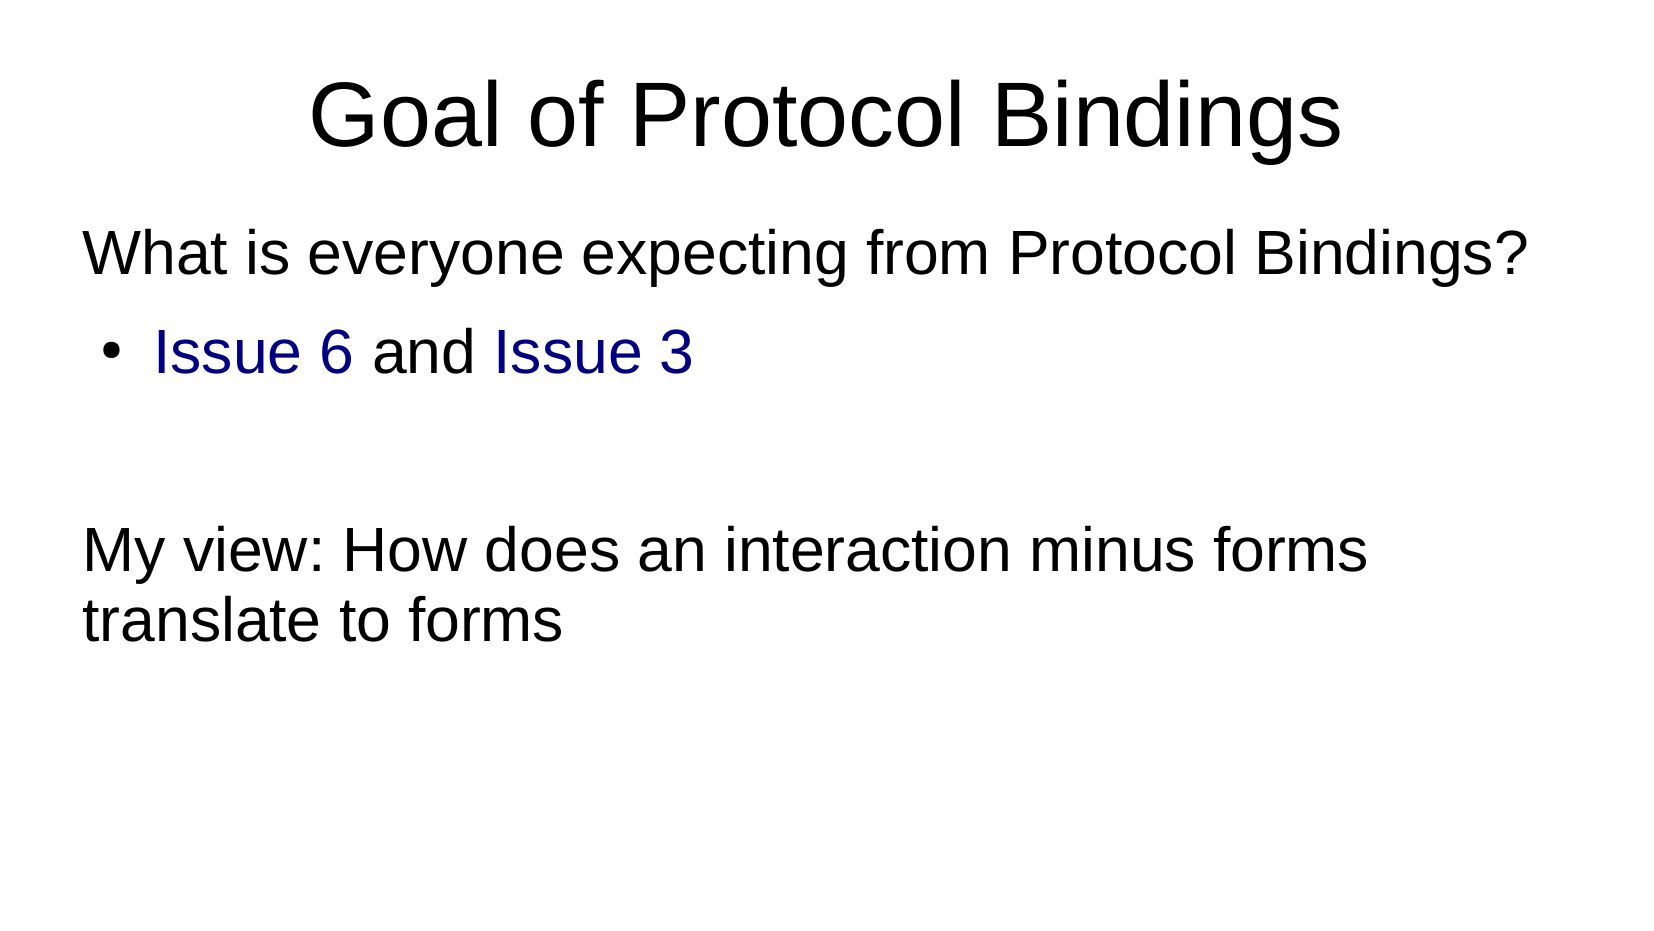

# Goal of Protocol Bindings
What is everyone expecting from Protocol Bindings?
Issue 6 and Issue 3
My view: How does an interaction minus forms translate to forms